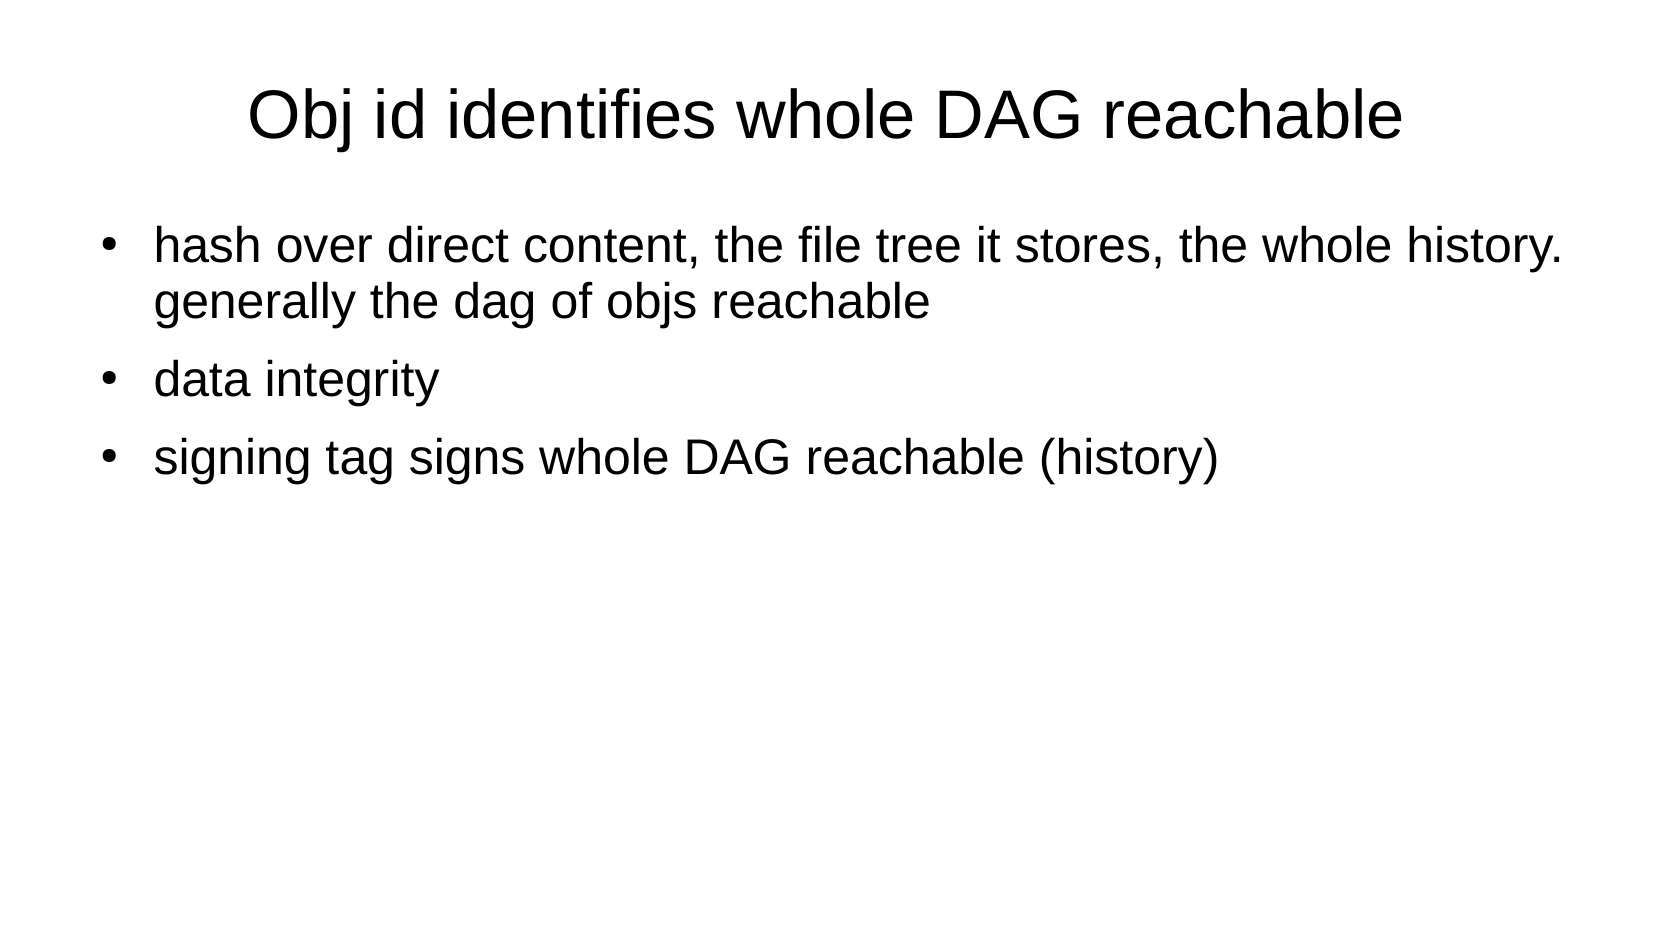

# Obj id identifies whole DAG reachable
hash over direct content, the file tree it stores, the whole history. generally the dag of objs reachable
data integrity
signing tag signs whole DAG reachable (history)